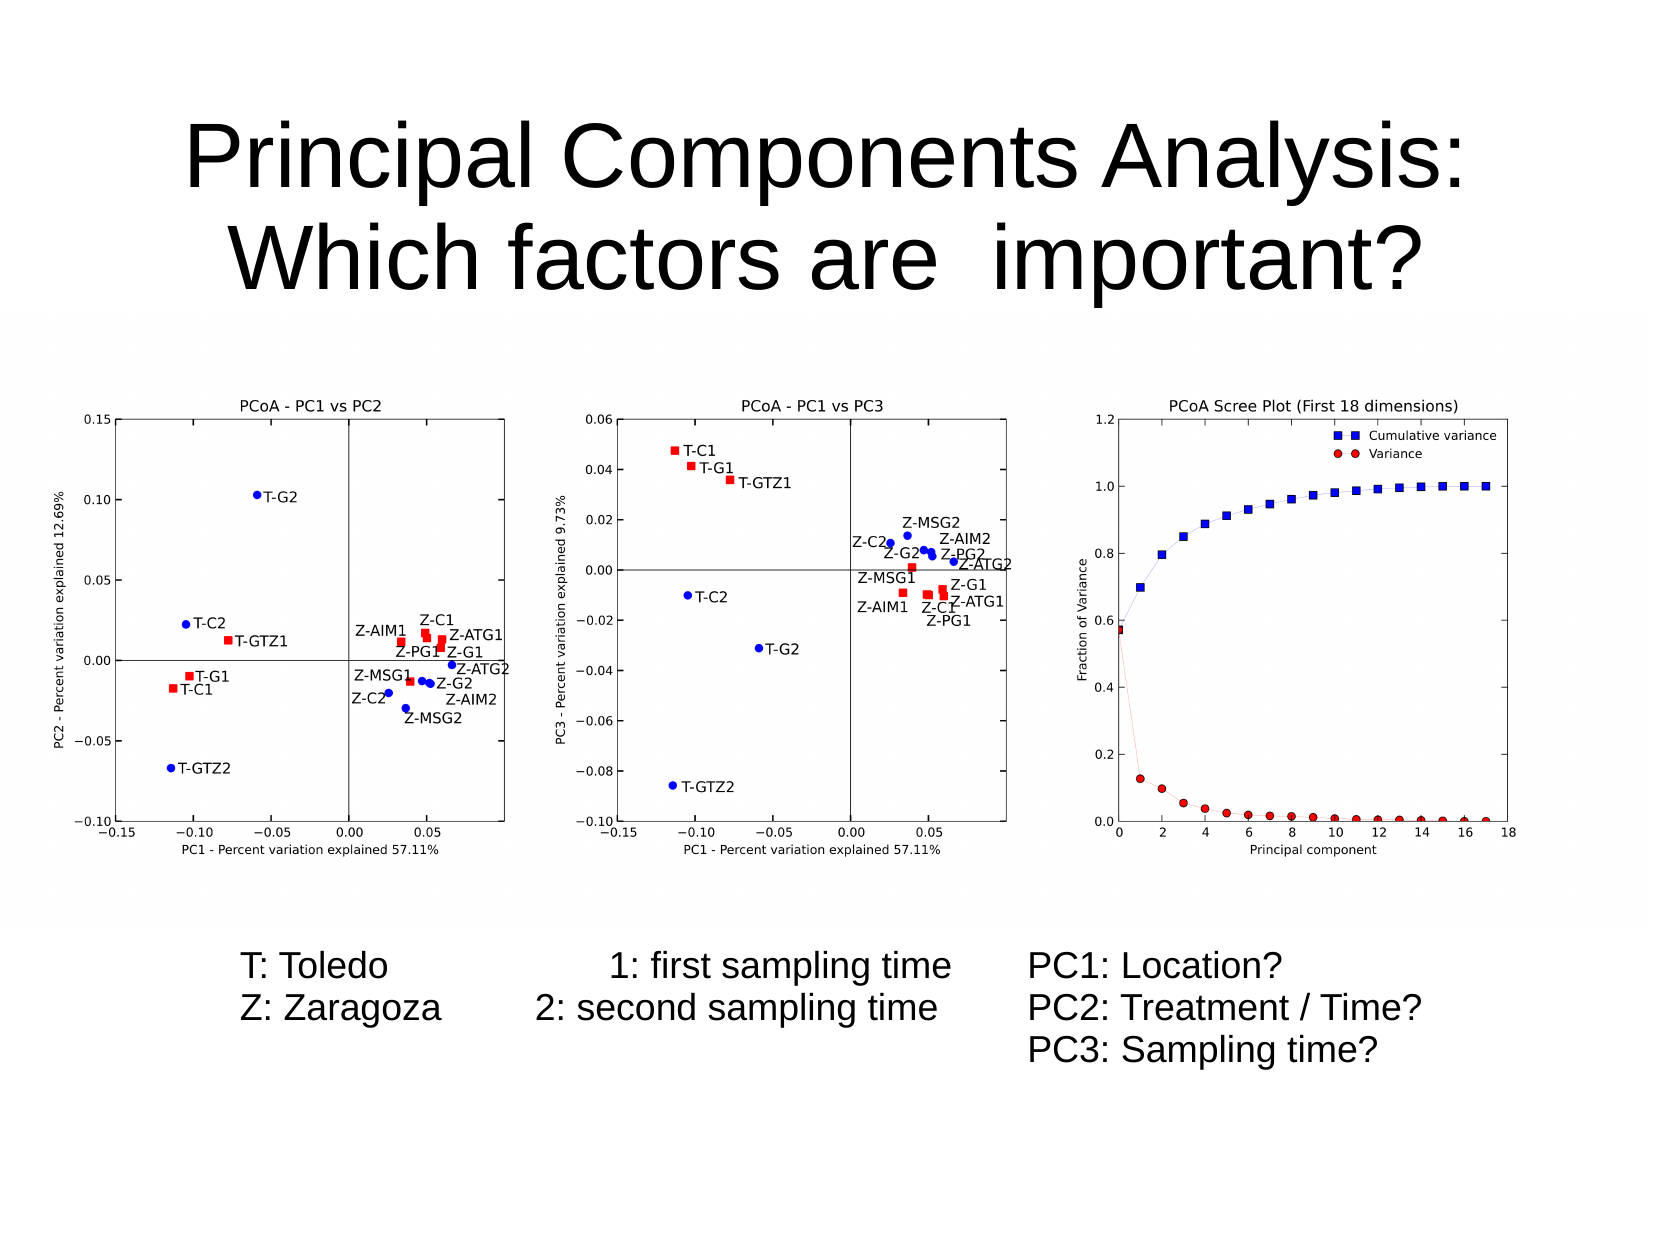

# Principal Components Analysis: Which factors are important?
T: Toledo			1: first sampling time
Z: Zaragoza		2: second sampling time
PC1: Location?
PC2: Treatment / Time?
PC3: Sampling time?